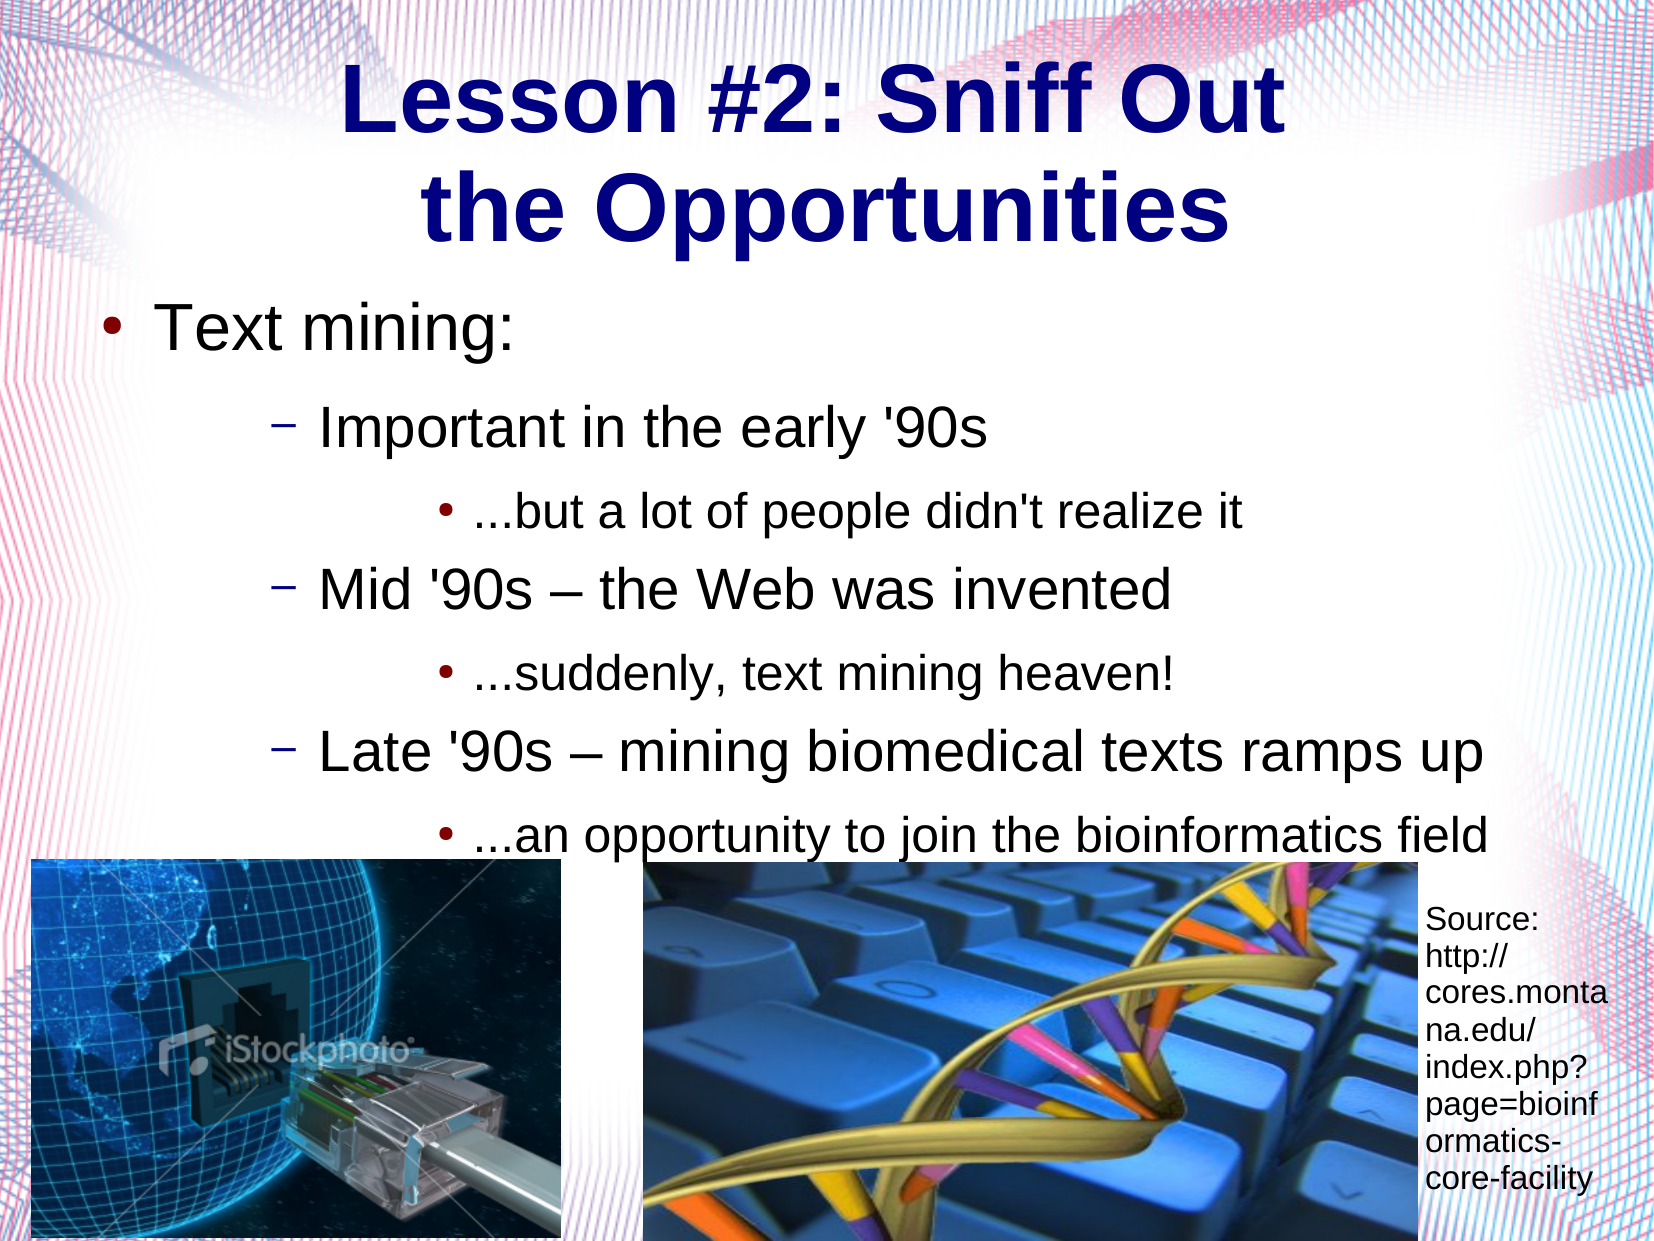

# Lesson #2: Sniff Out the Opportunities
Text mining:
Important in the early '90s
...but a lot of people didn't realize it
Mid '90s – the Web was invented
...suddenly, text mining heaven!
Late '90s – mining biomedical texts ramps up
...an opportunity to join the bioinformatics field
Source: http://cores.montana.edu/index.php?page=bioinformatics-core-facility